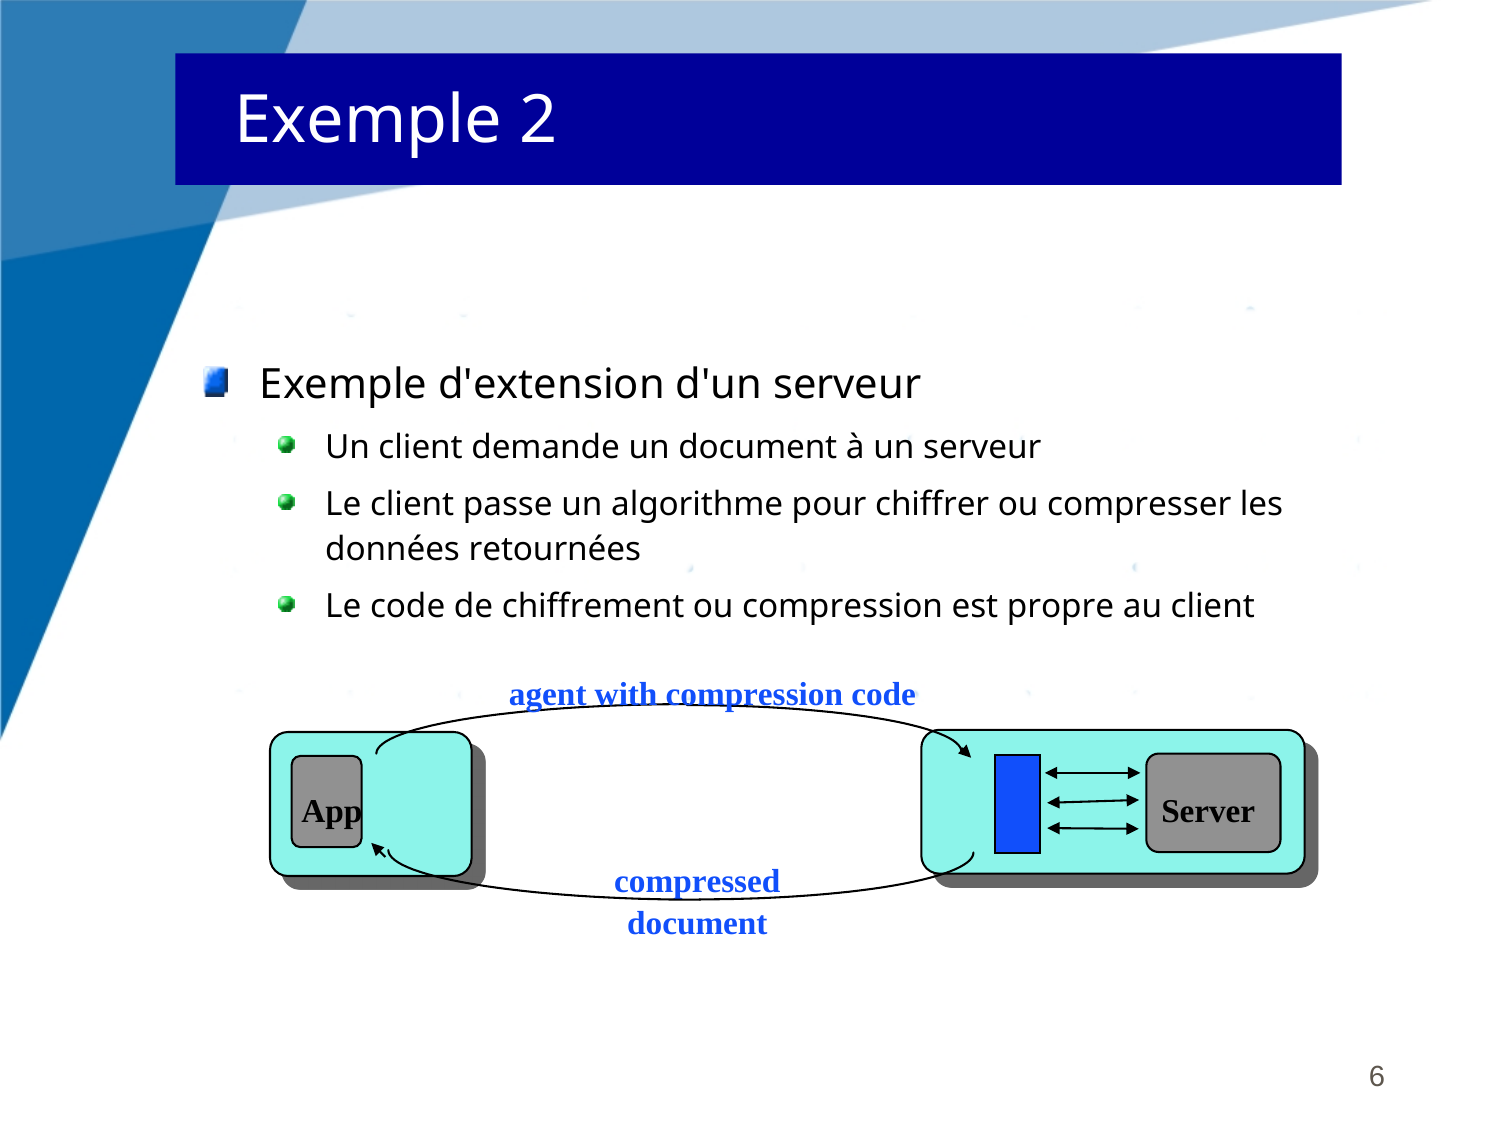

# Exemple 2
Exemple d'extension d'un serveur
Un client demande un document à un serveur
Le client passe un algorithme pour chiffrer ou compresser les données retournées
Le code de chiffrement ou compression est propre au client
agent with compression code
Server
App
compressed document